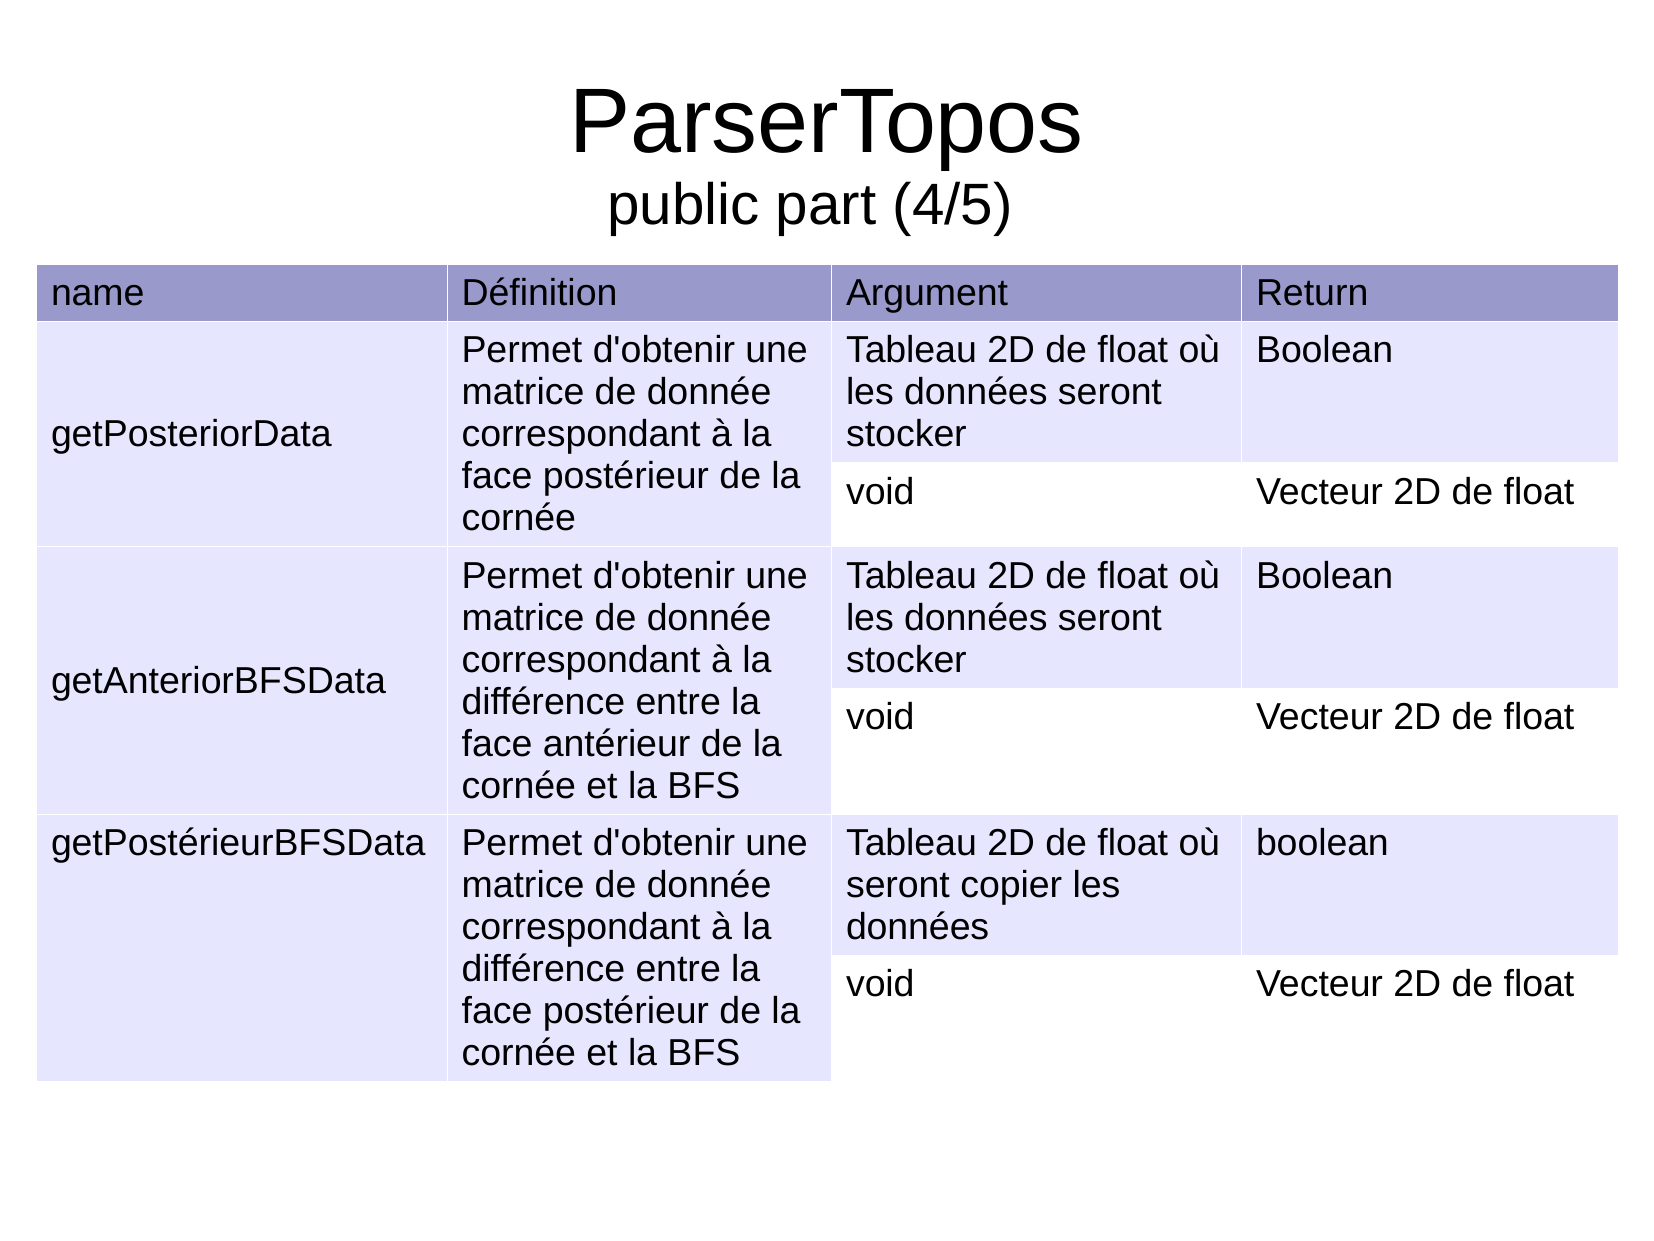

# ParserTopos public part (4/5)
| name | Définition | Argument | Return |
| --- | --- | --- | --- |
| getPosteriorData | Permet d'obtenir une matrice de donnée correspondant à la face postérieur de la cornée | Tableau 2D de float où les données seront stocker | Boolean |
| | | void | Vecteur 2D de float |
| getAnteriorBFSData | Permet d'obtenir une matrice de donnée correspondant à la différence entre la face antérieur de la cornée et la BFS | Tableau 2D de float où les données seront stocker | Boolean |
| | | void | Vecteur 2D de float |
| getPostérieurBFSData | Permet d'obtenir une matrice de donnée correspondant à la différence entre la face postérieur de la cornée et la BFS | Tableau 2D de float où seront copier les données | boolean |
| | | void | Vecteur 2D de float |